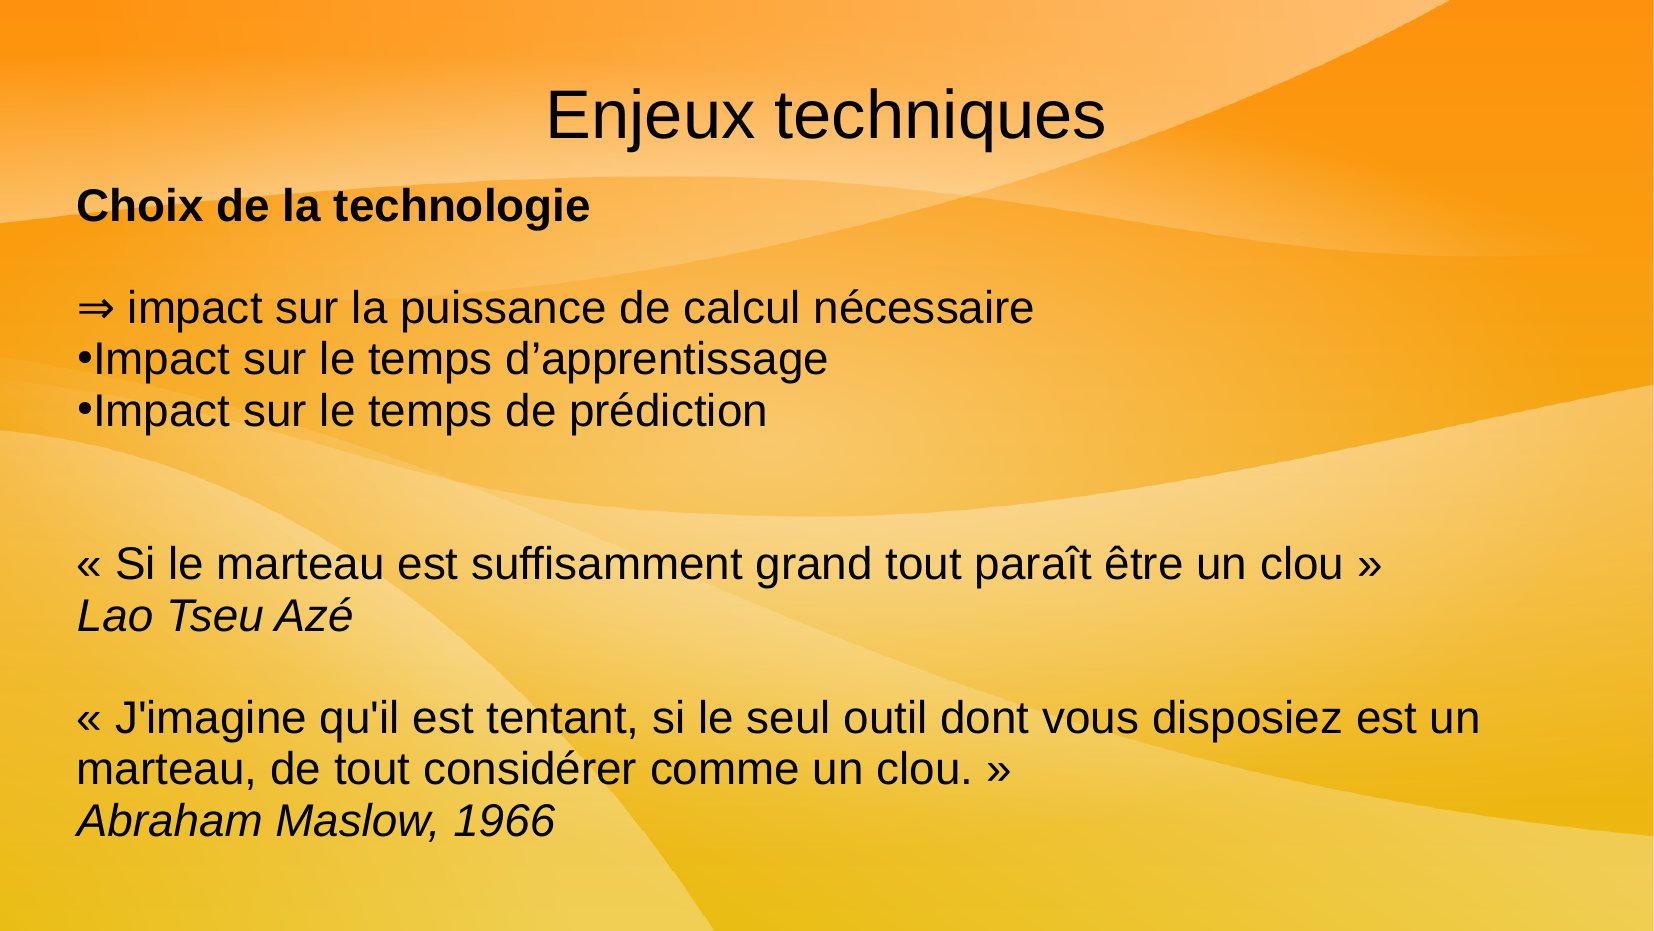

# Enjeux techniques
Choix de la technologie
⇒ impact sur la puissance de calcul nécessaire
Impact sur le temps d’apprentissage
Impact sur le temps de prédiction
« Si le marteau est suffisamment grand tout paraît être un clou »
Lao Tseu Azé
« J'imagine qu'il est tentant, si le seul outil dont vous disposiez est un marteau, de tout considérer comme un clou. »
Abraham Maslow, 1966